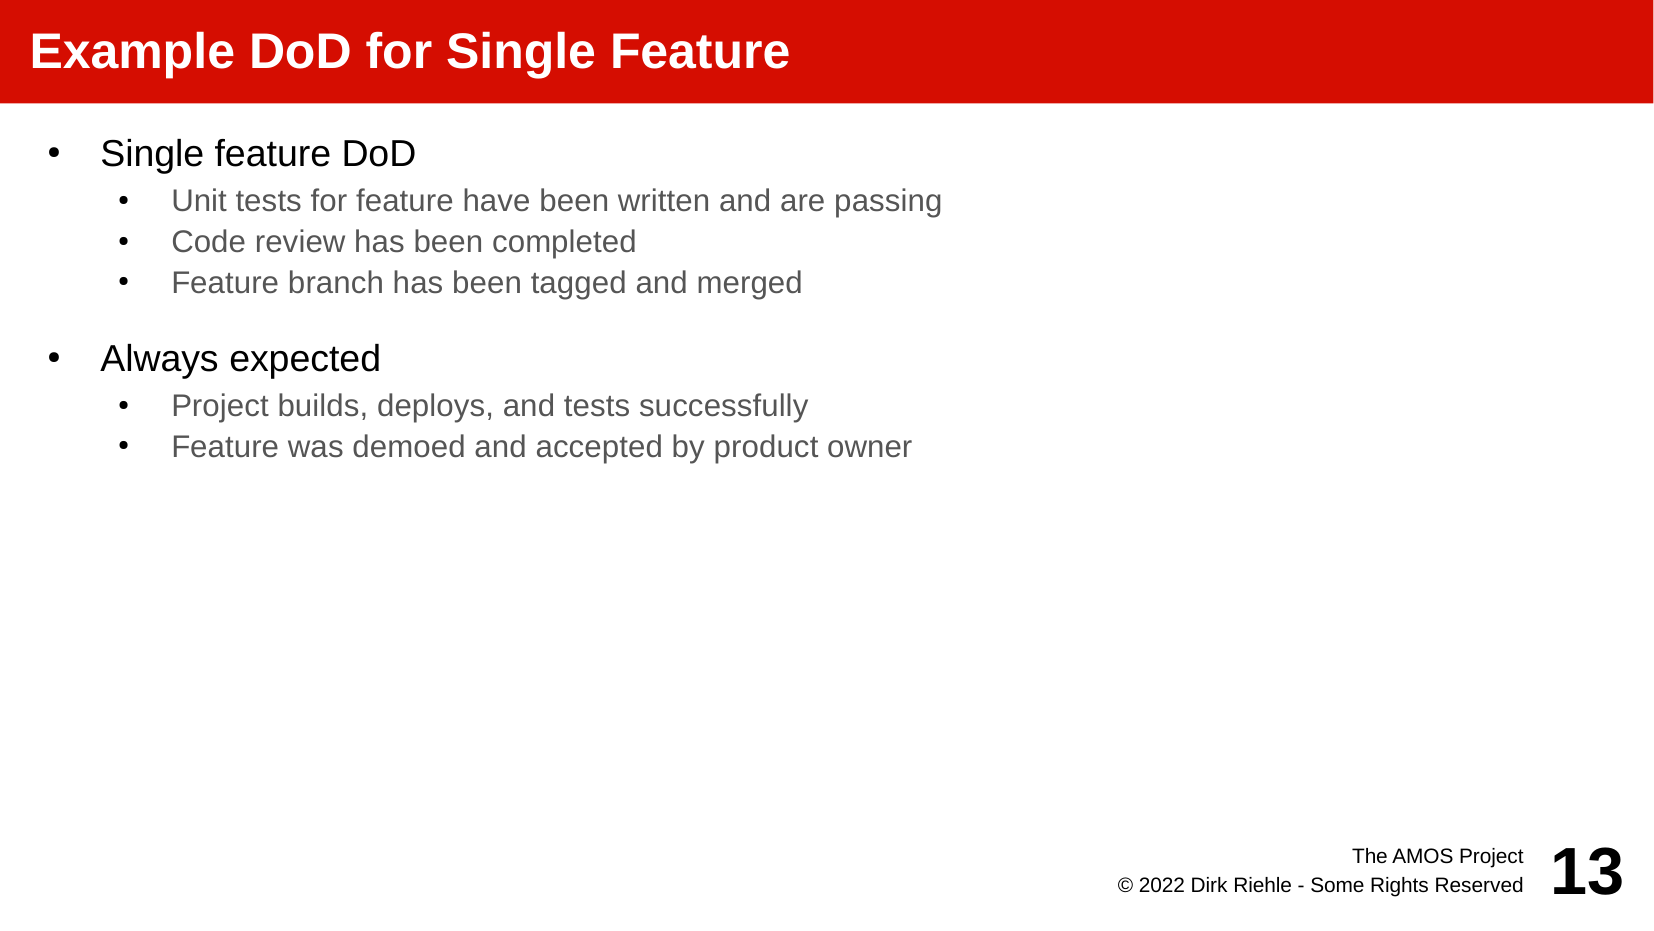

# Example DoD for Single Feature
Single feature DoD
Unit tests for feature have been written and are passing
Code review has been completed
Feature branch has been tagged and merged
Always expected
Project builds, deploys, and tests successfully
Feature was demoed and accepted by product owner
The AMOS Project
13
© 2022 Dirk Riehle - Some Rights Reserved